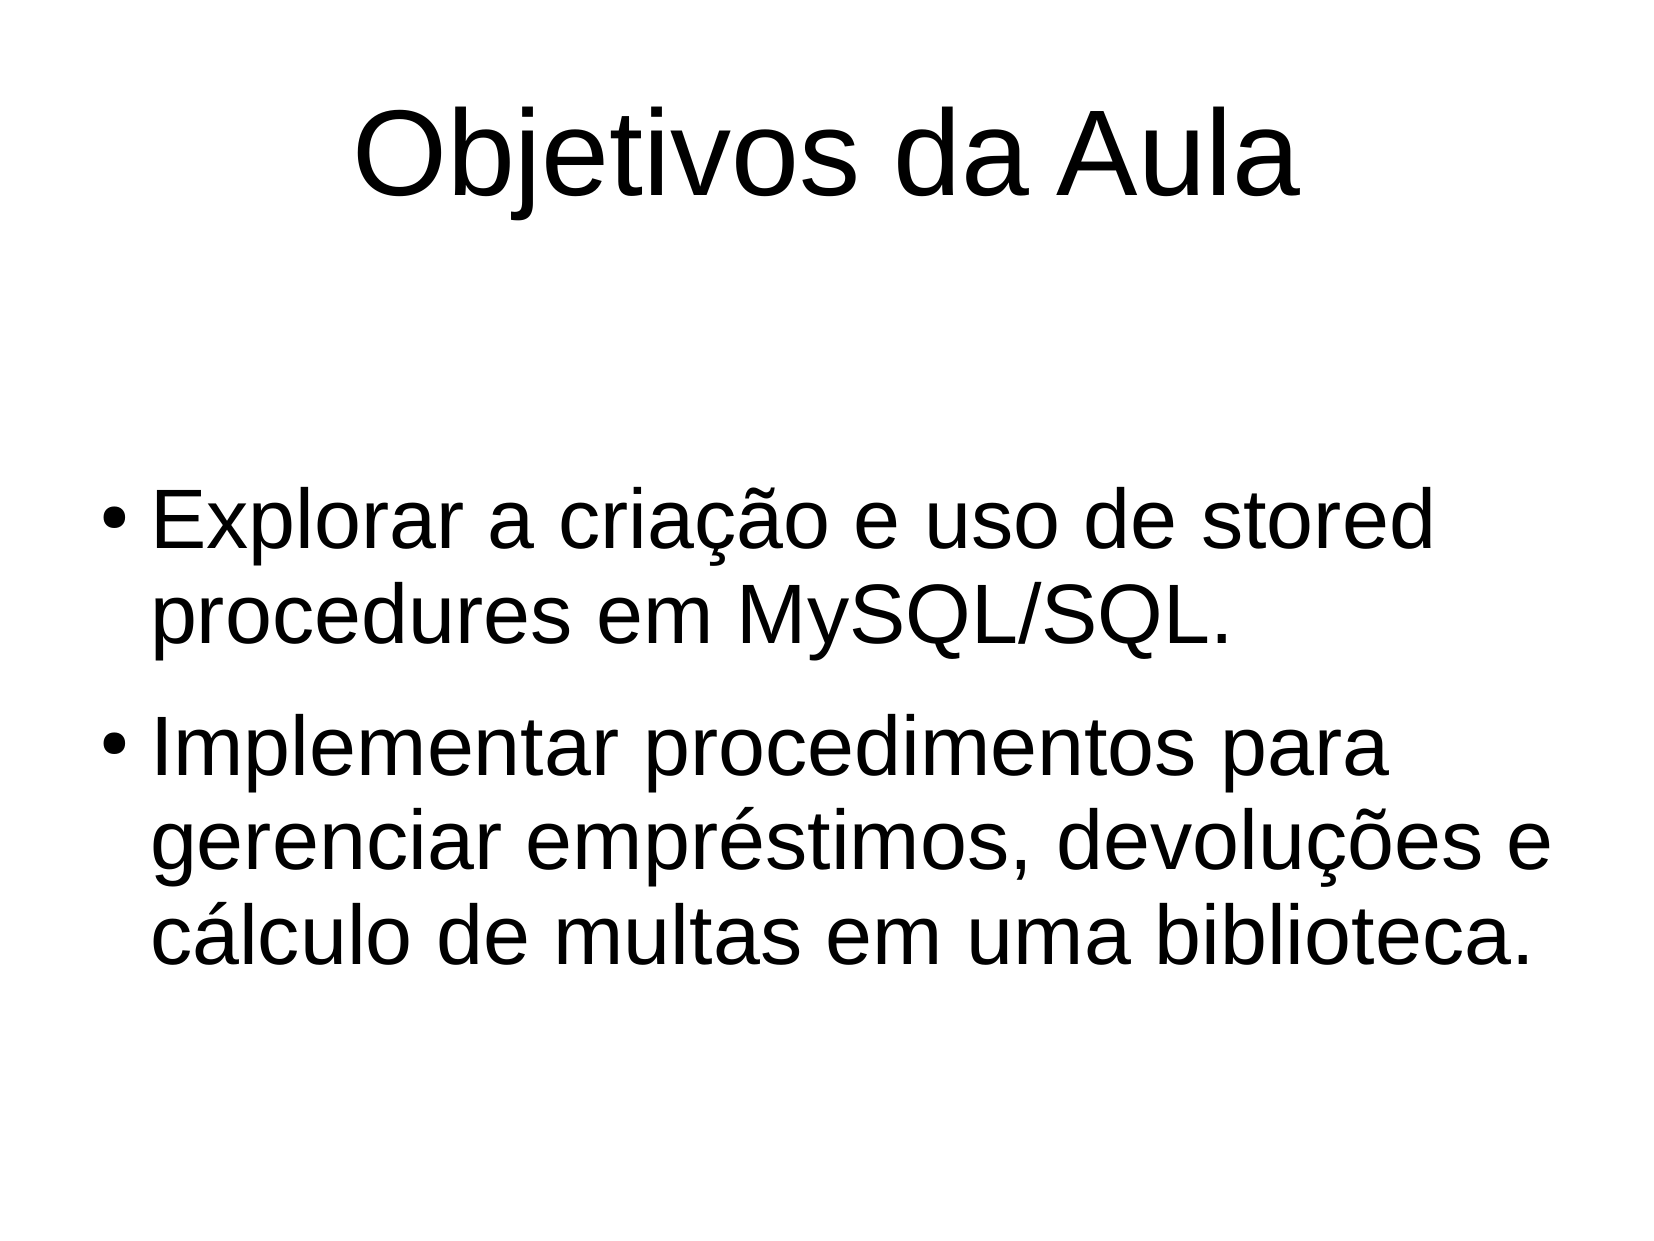

# Objetivos da Aula
Explorar a criação e uso de stored procedures em MySQL/SQL.
Implementar procedimentos para gerenciar empréstimos, devoluções e cálculo de multas em uma biblioteca.